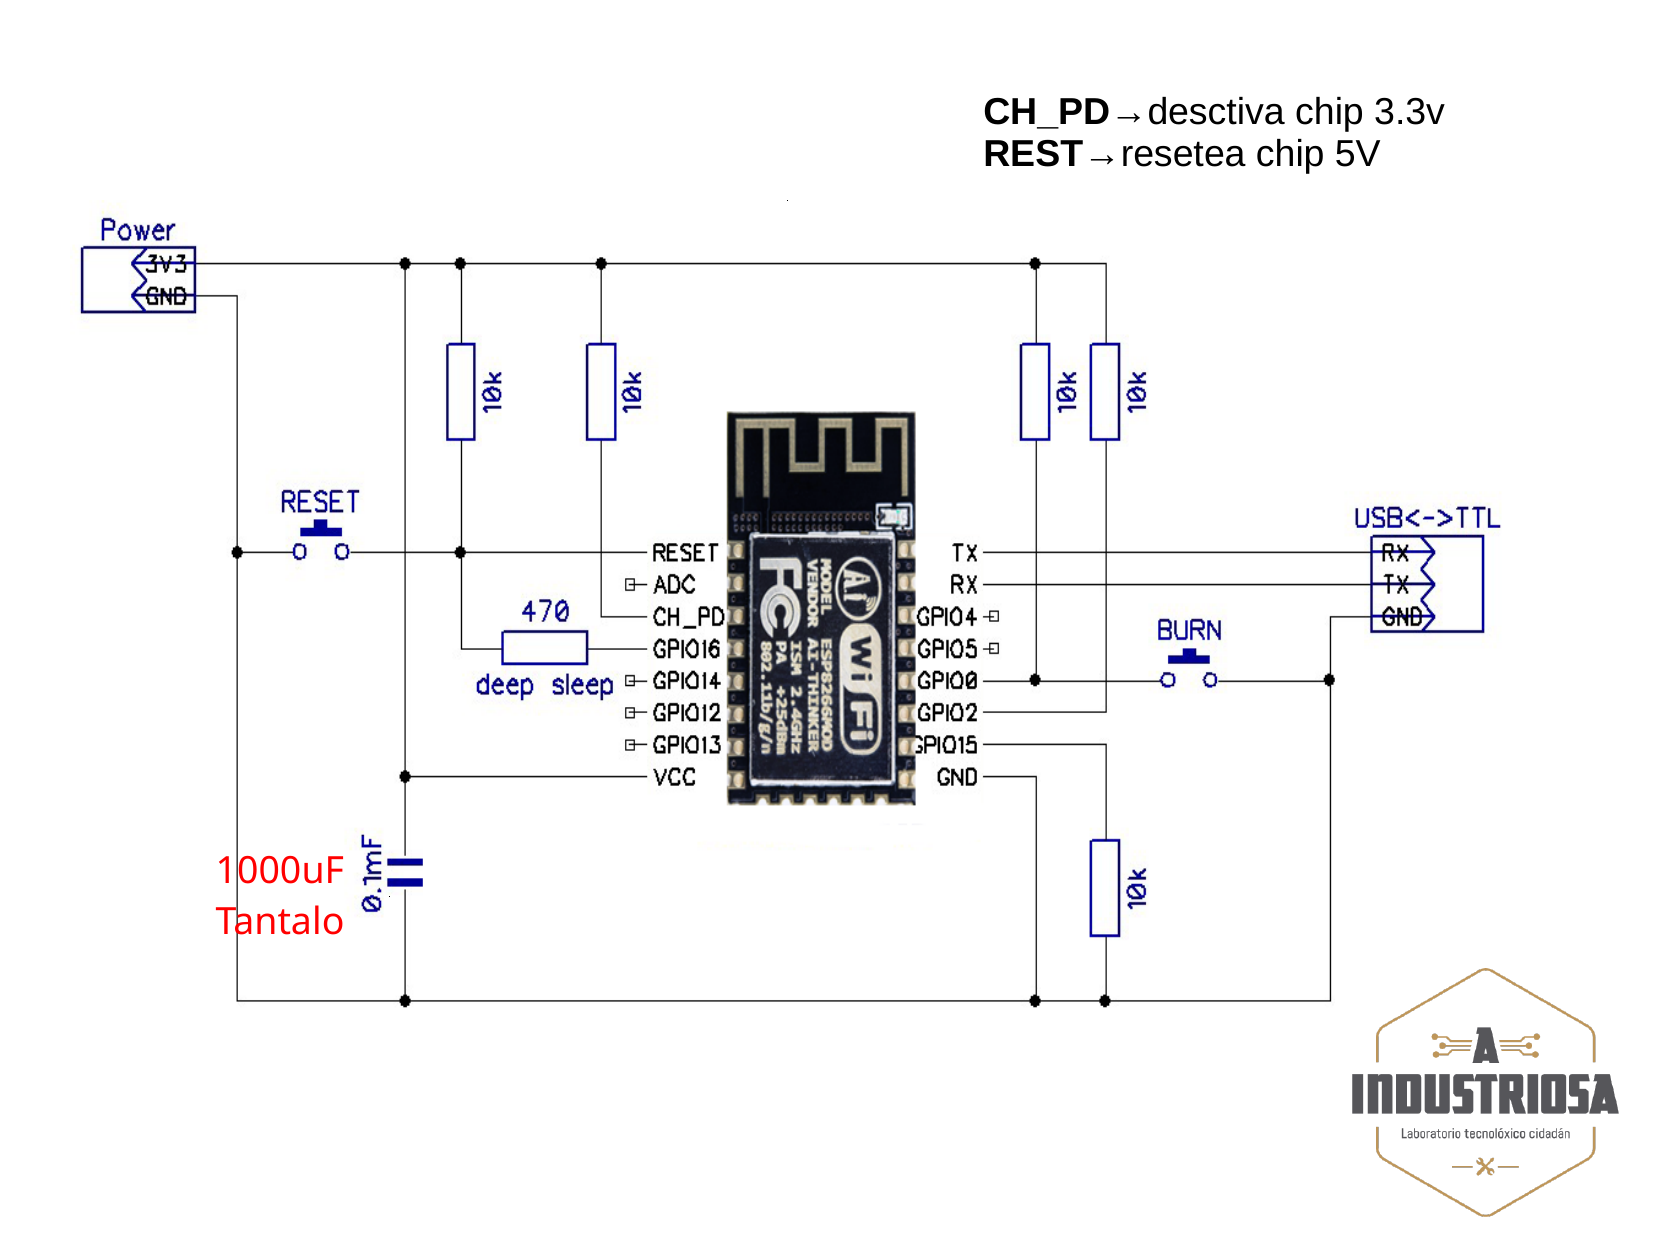

CH_PD→desctiva chip 3.3v
REST→resetea chip 5V
1000uF Tantalo